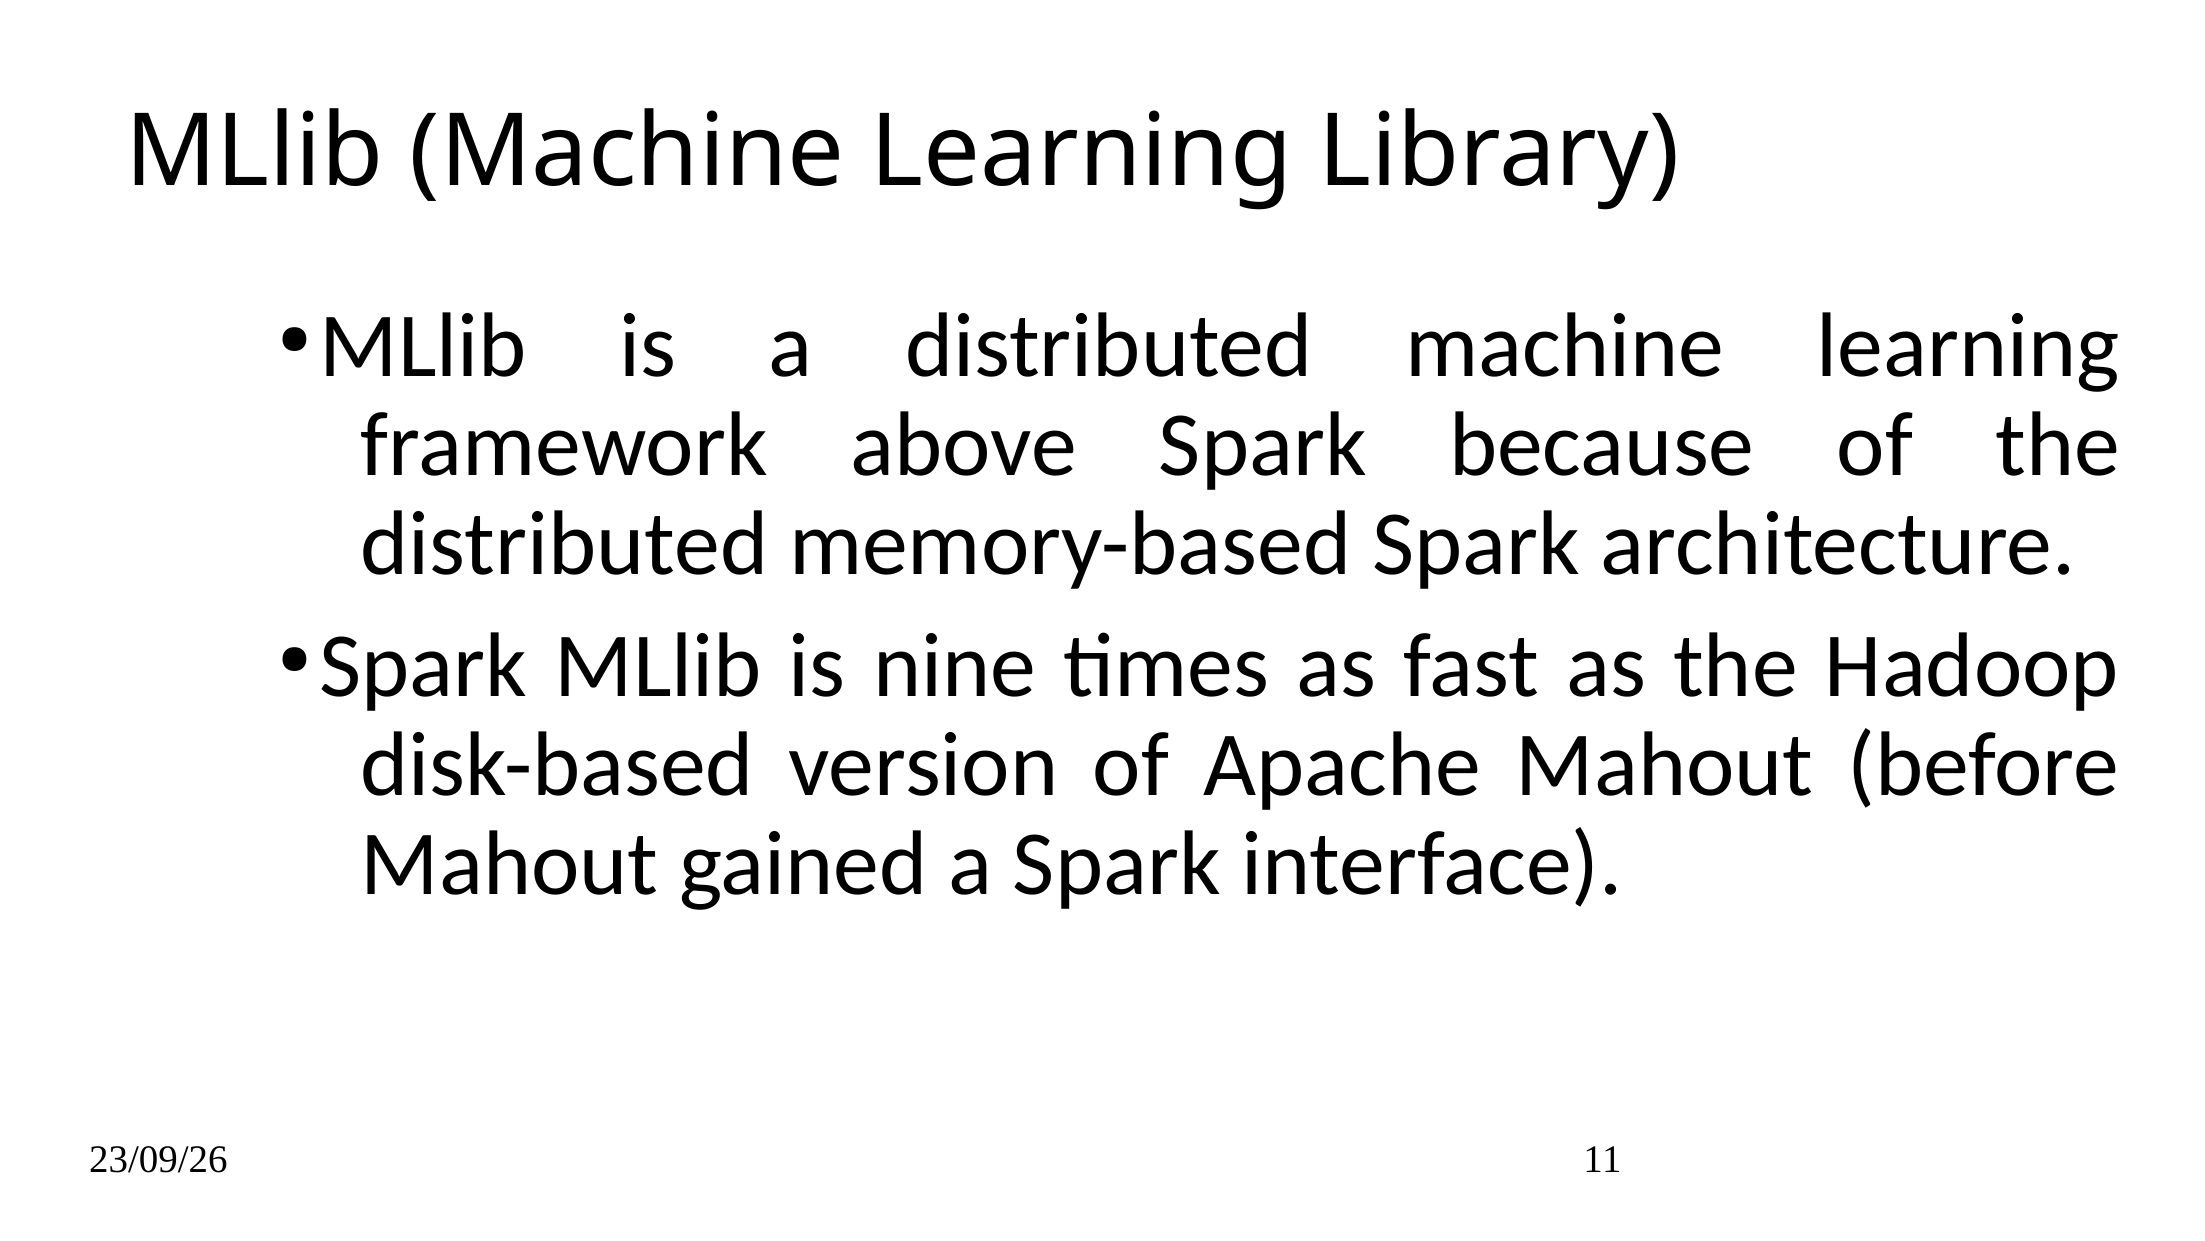

# MLlib (Machine Learning Library)
MLlib is a distributed machine learning framework above Spark because of the distributed memory-based Spark architecture.
Spark MLlib is nine times as fast as the Hadoop disk-based version of Apache Mahout (before Mahout gained a Spark interface).